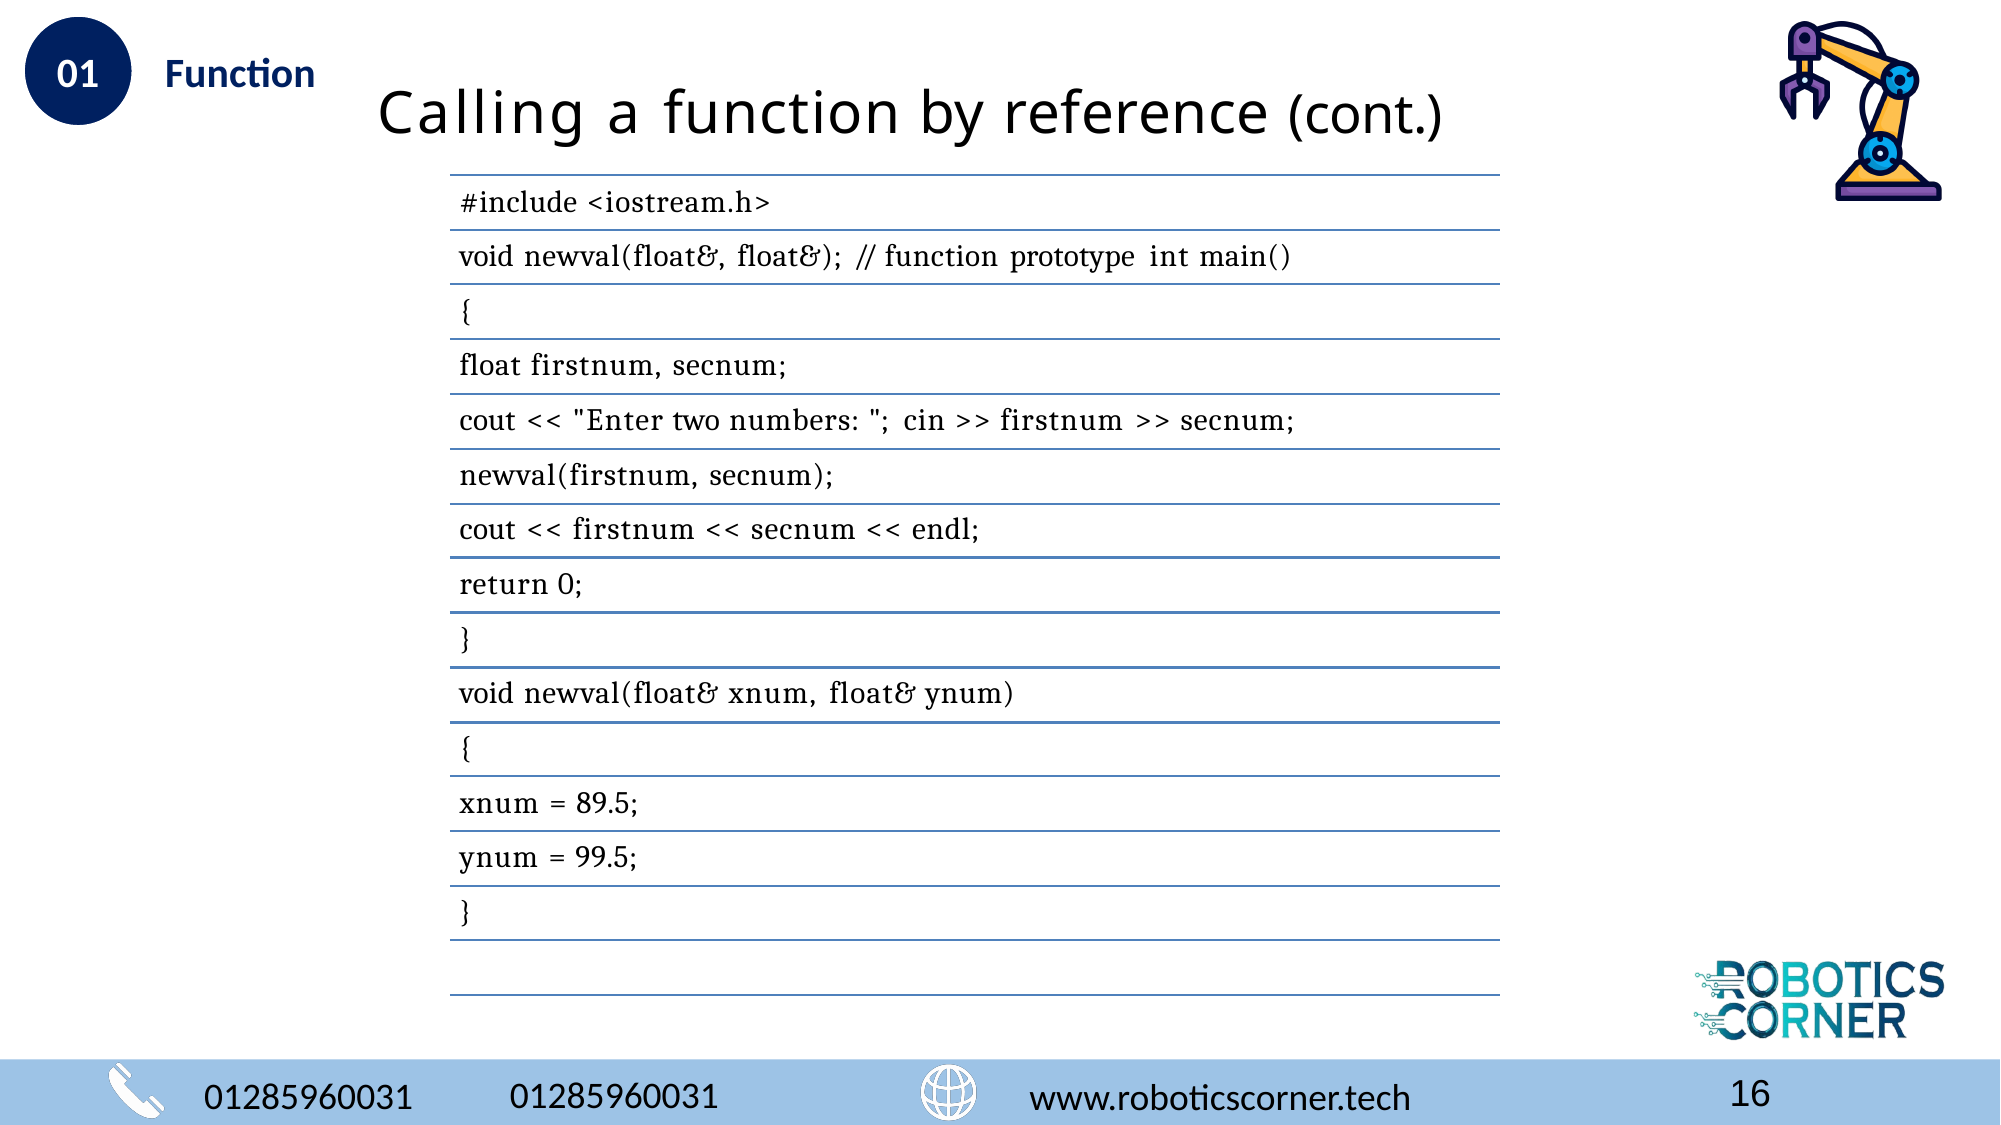

# Calling a function by reference (cont.)
01
Function
#include <iostream.h>
void newval(float&, float&); // function prototype int main()
{
float firstnum, secnum;
cout << "Enter two numbers: "; cin >> firstnum >> secnum; newval(firstnum, secnum);
cout << firstnum << secnum << endl;
return 0;
}
void newval(float& xnum, float& ynum)
{
xnum = 89.5;
ynum = 99.5;
}